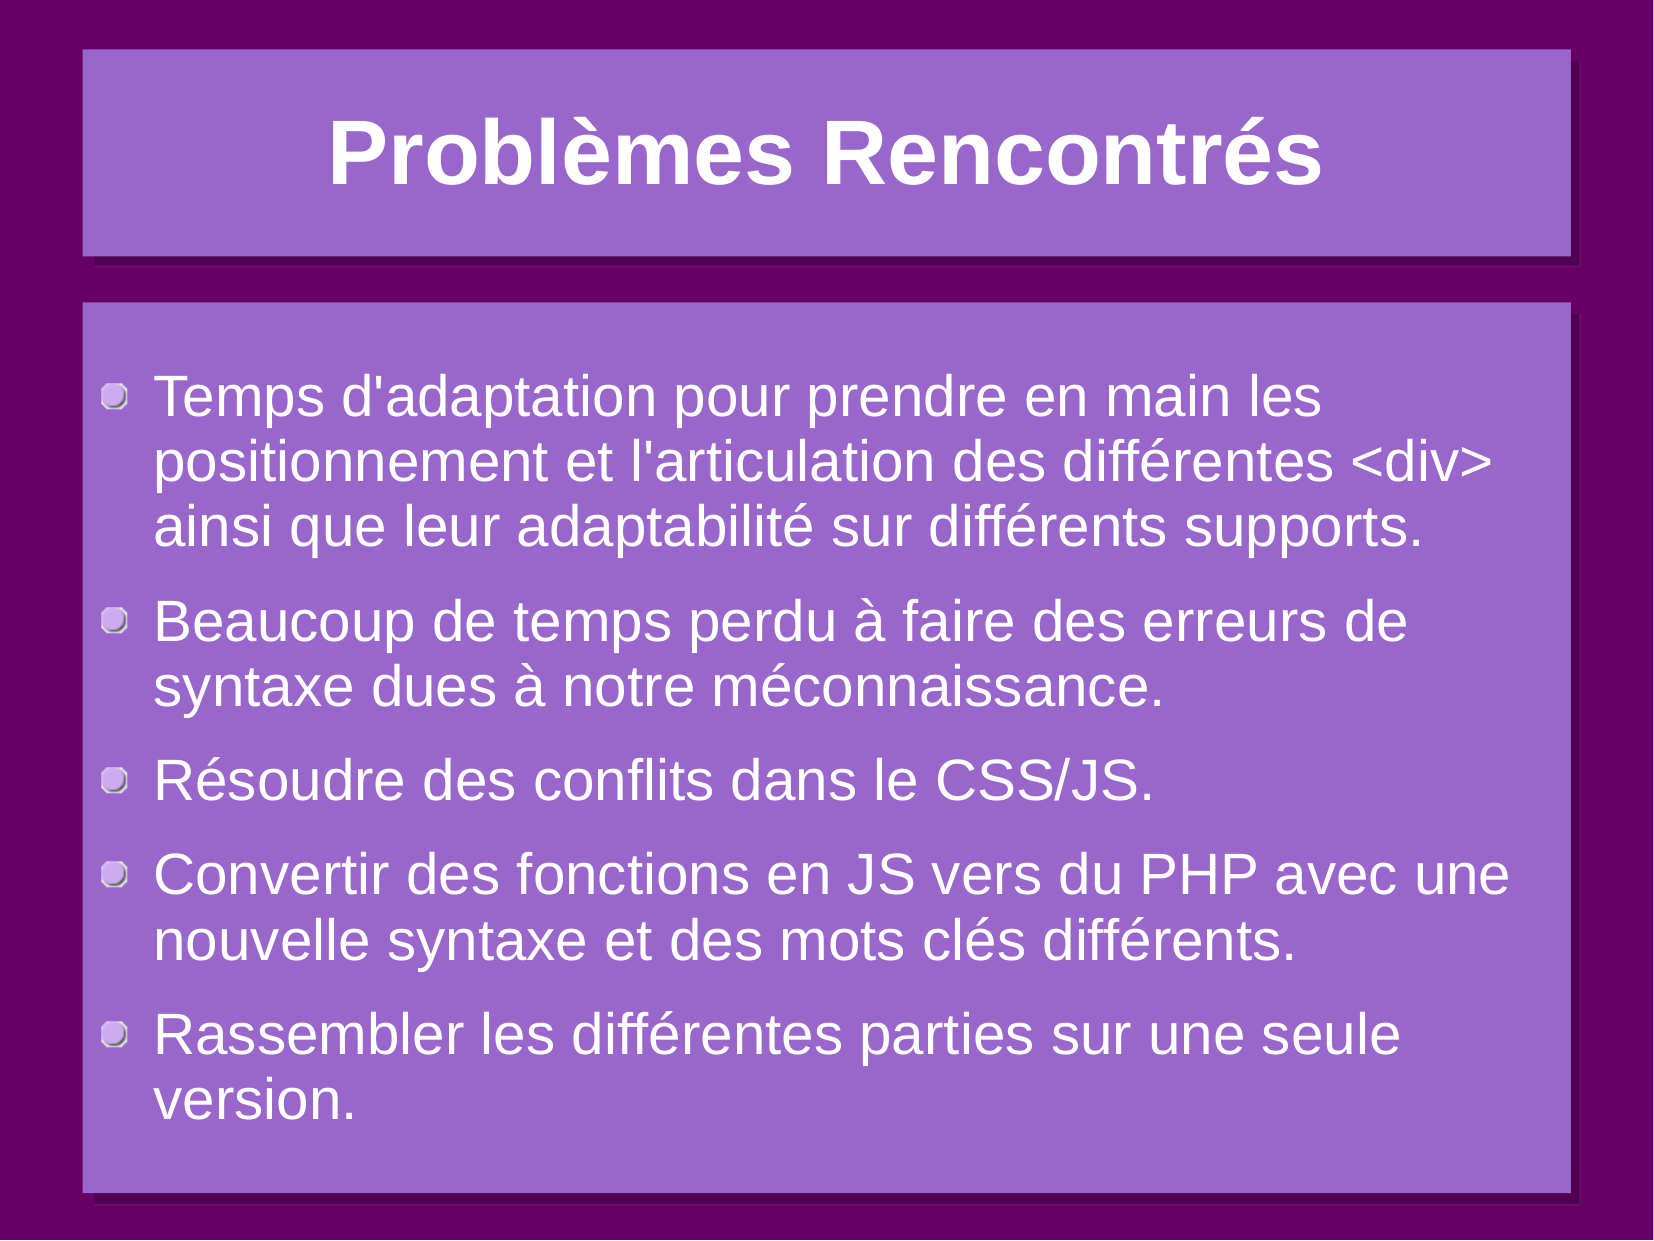

# Problèmes Rencontrés
Temps d'adaptation pour prendre en main les positionnement et l'articulation des différentes <div> ainsi que leur adaptabilité sur différents supports.
Beaucoup de temps perdu à faire des erreurs de syntaxe dues à notre méconnaissance.
Résoudre des conflits dans le CSS/JS.
Convertir des fonctions en JS vers du PHP avec une nouvelle syntaxe et des mots clés différents.
Rassembler les différentes parties sur une seule version.